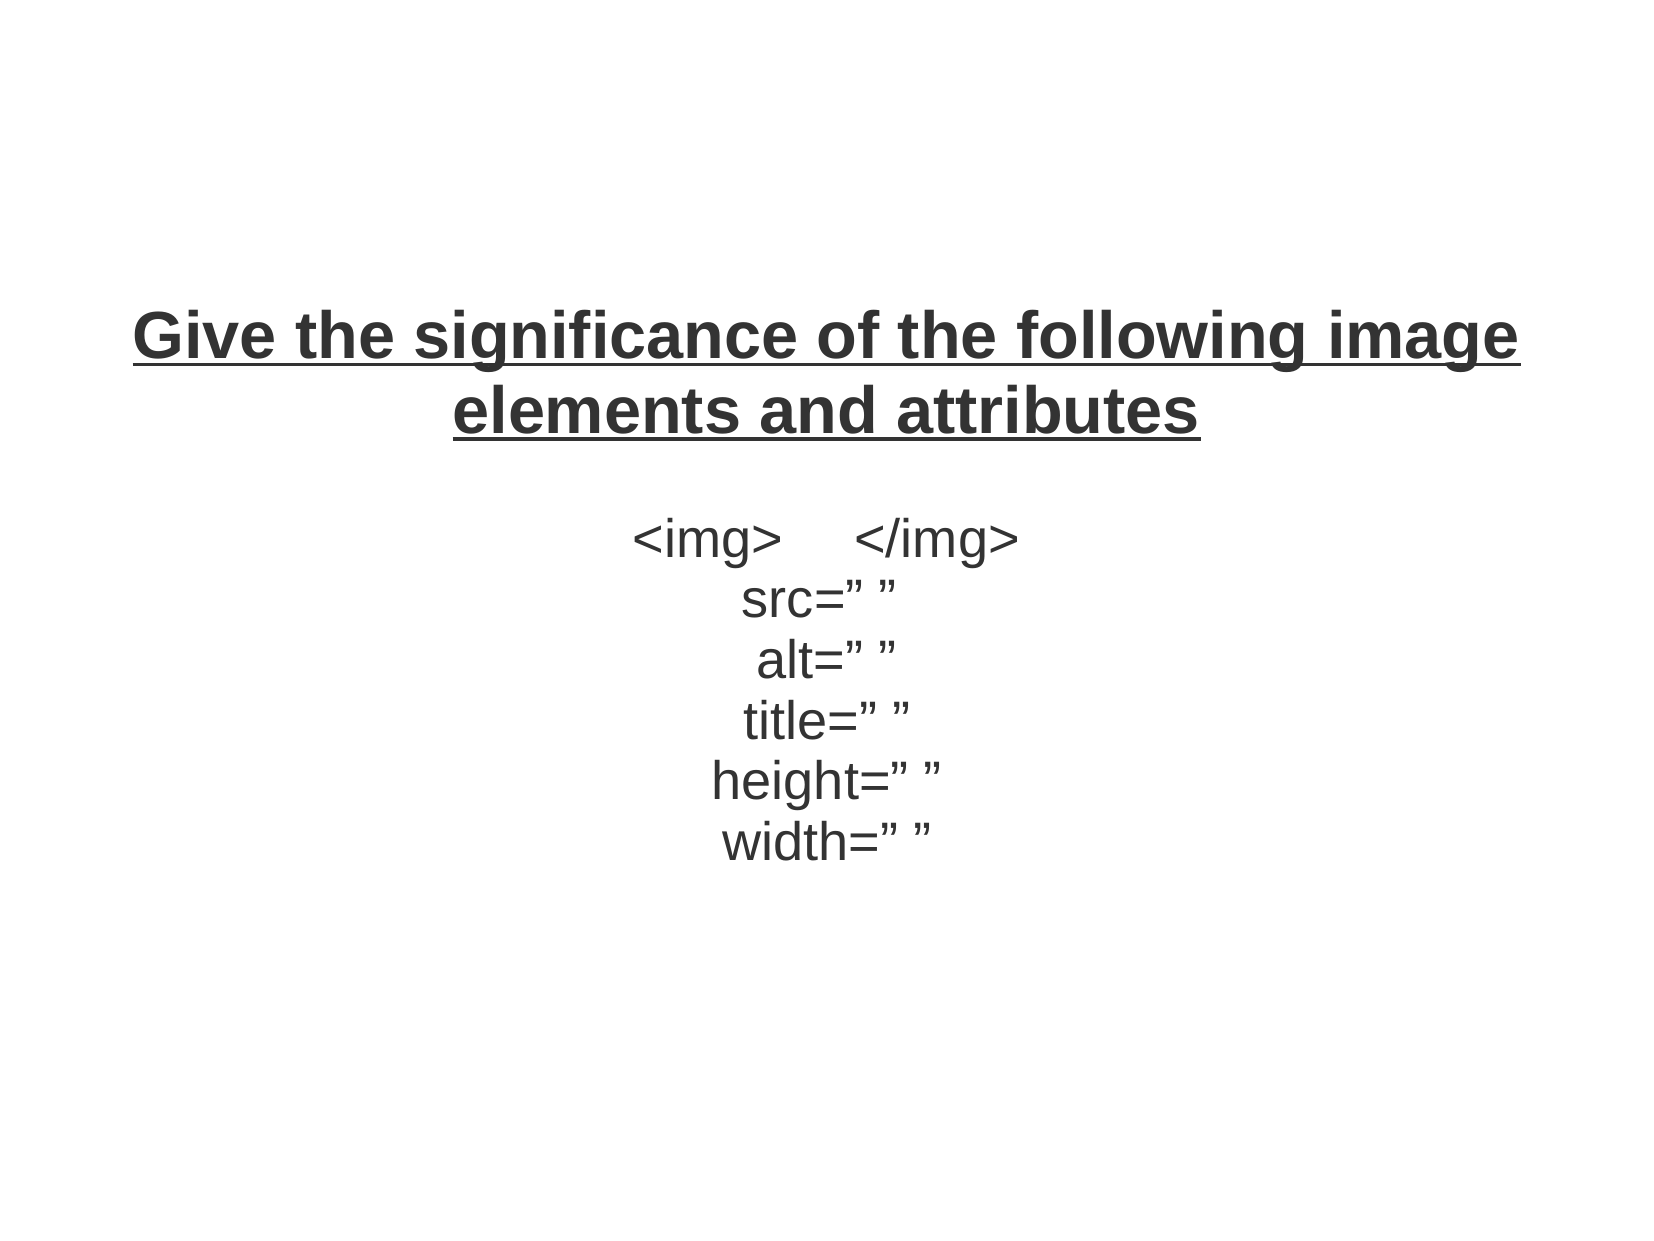

# Give the significance of the following image elements and attributes
<img>	</img>
src=” ”
alt=” ”
title=” ”
height=” ”
width=” ”